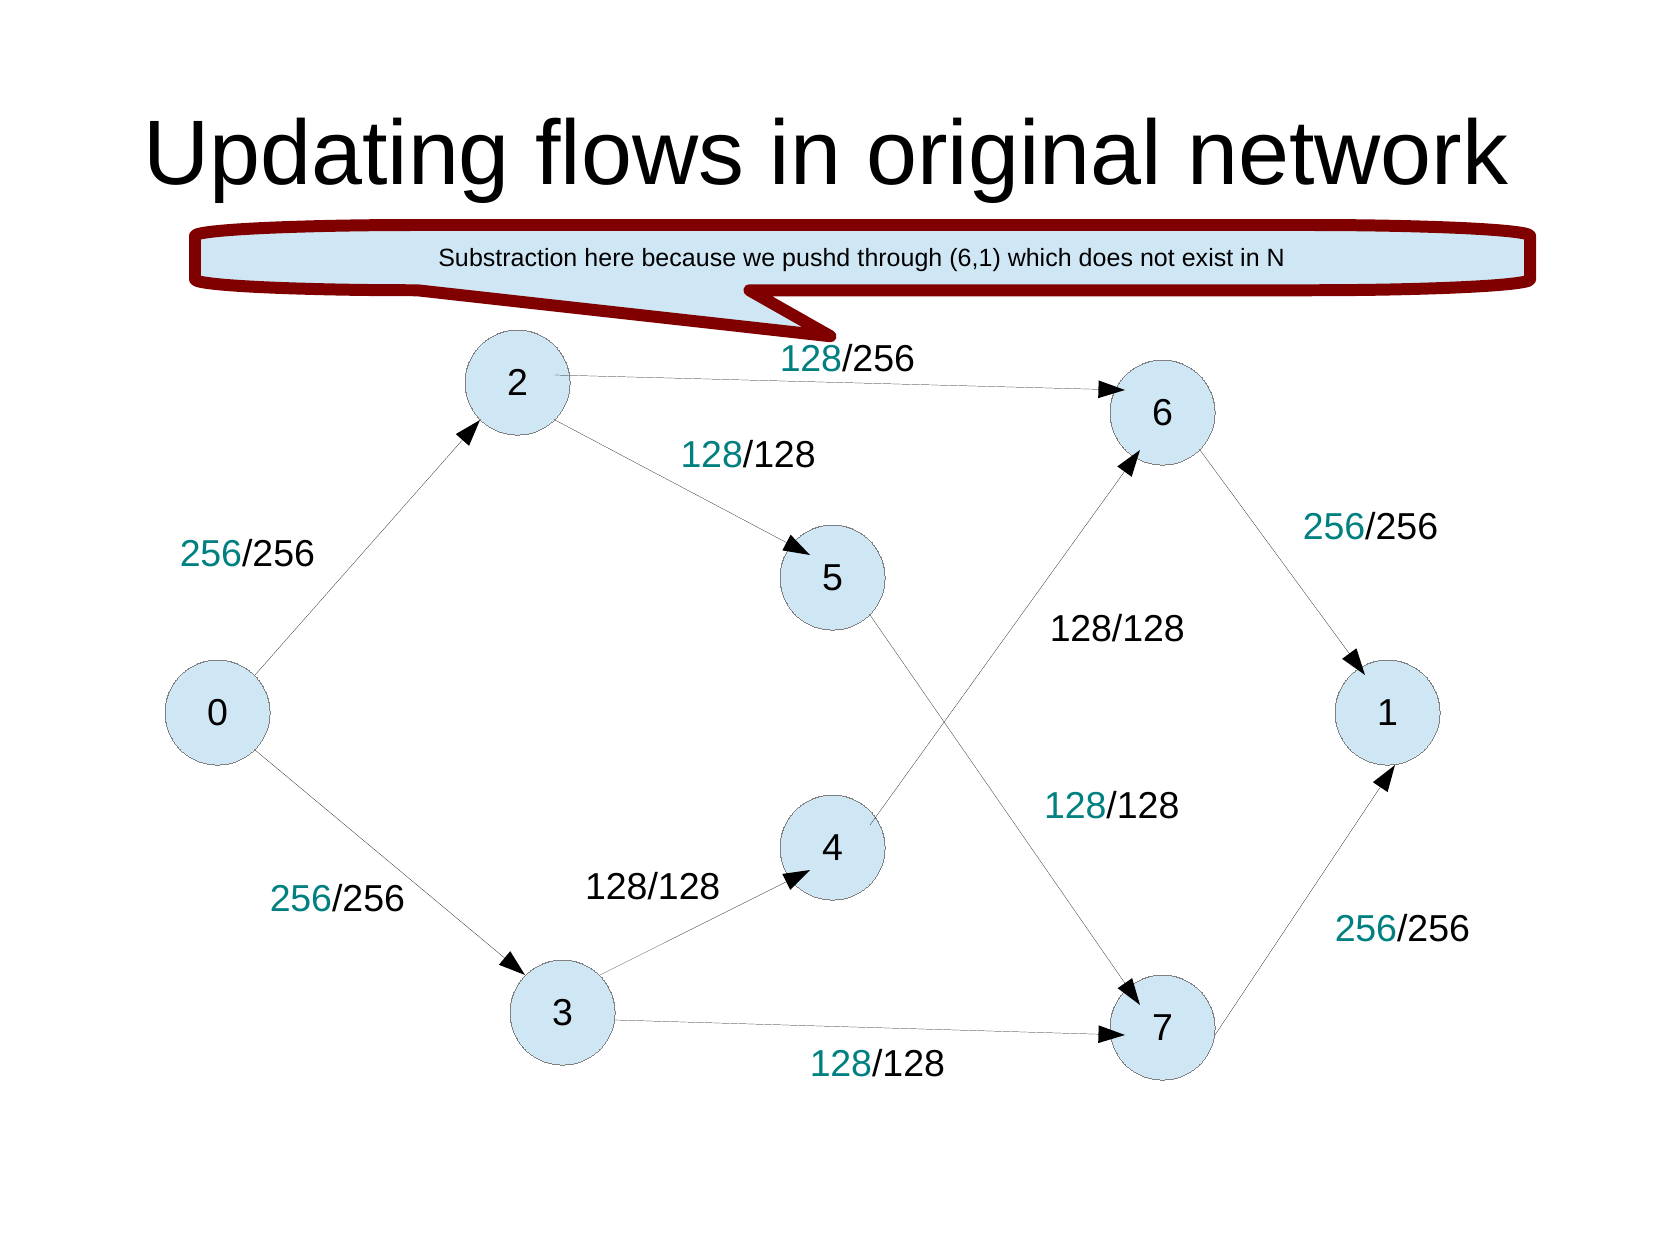

# Updating flows in original network
Substraction here because we pushd through (6,1) which does not exist in N
2
128/256
6
128/128
256/256
256/256
5
128/128
0
1
128/128
4
128/128
256/256
256/256
3
7
128/128